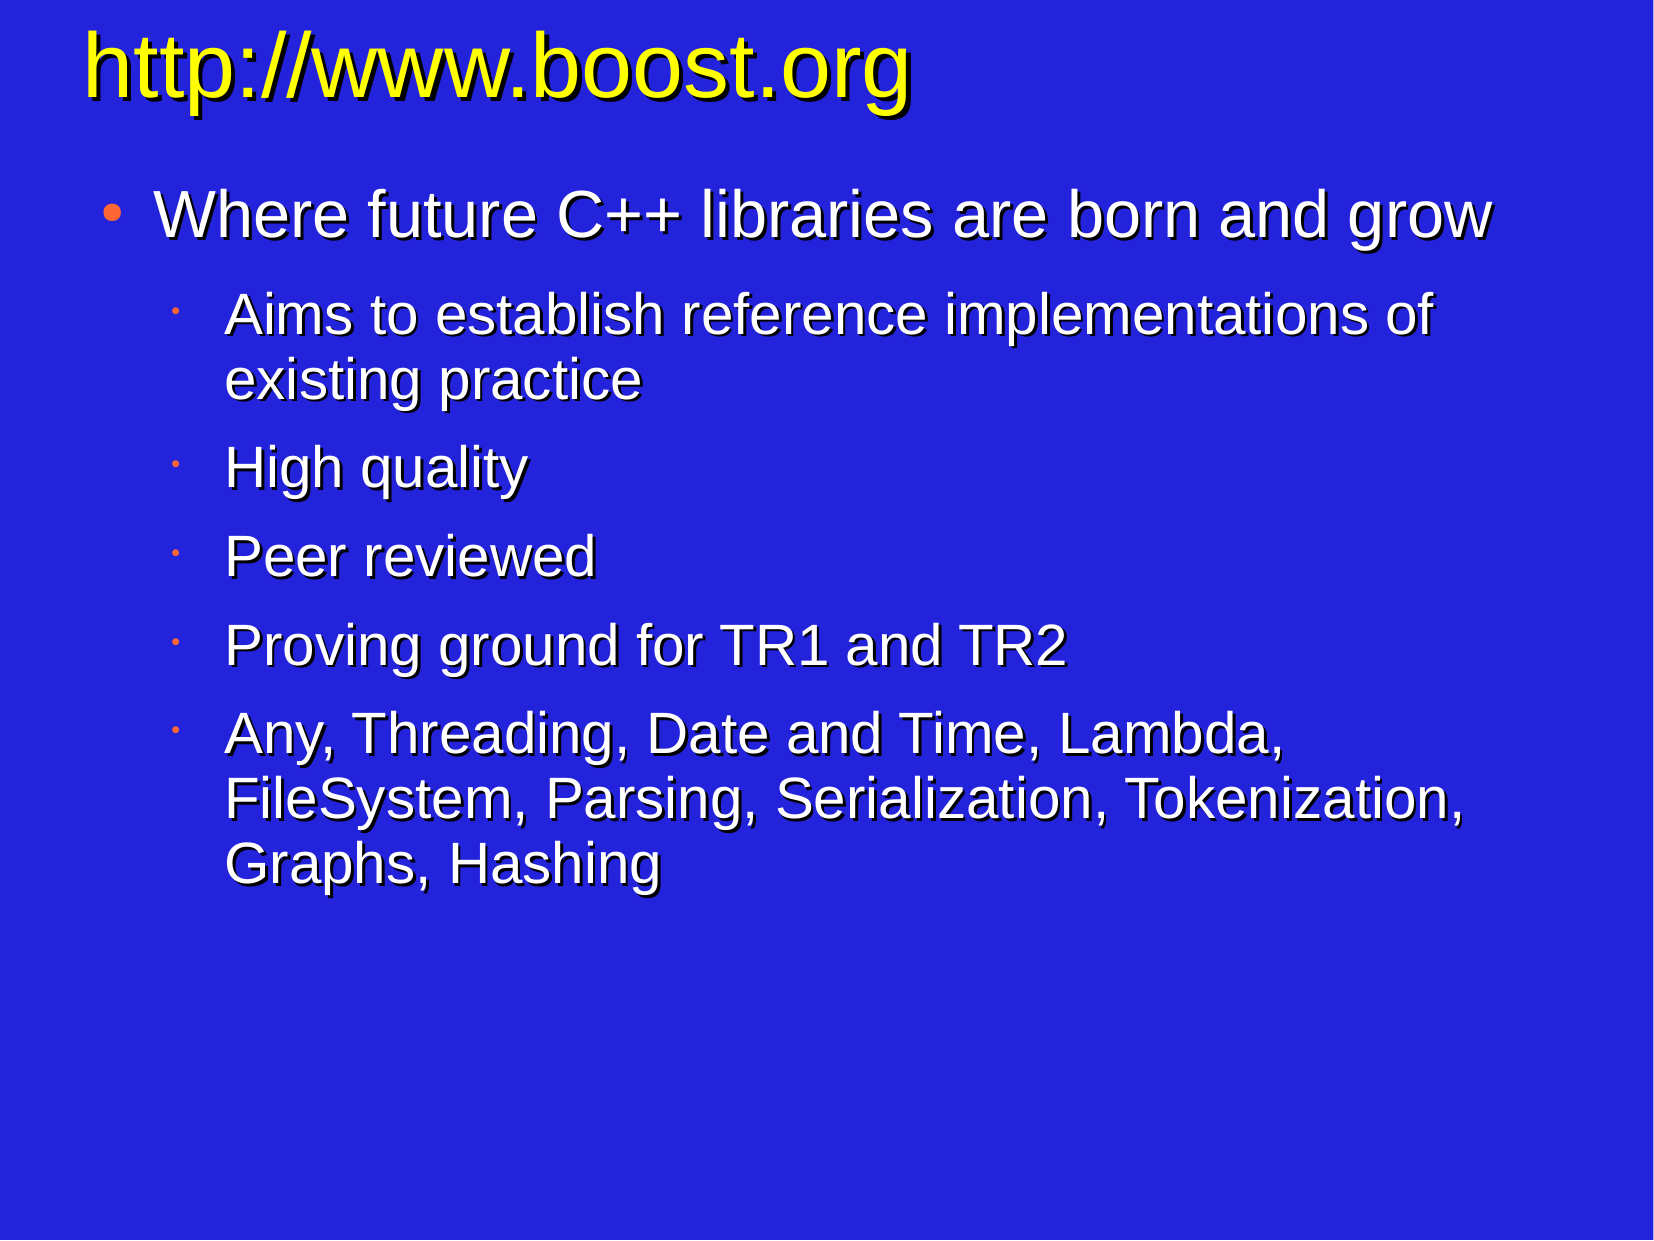

# http://www.boost.org
Where future C++ libraries are born and grow
Aims to establish reference implementations of existing practice
High quality
Peer reviewed
Proving ground for TR1 and TR2
Any, Threading, Date and Time, Lambda, FileSystem, Parsing, Serialization, Tokenization, Graphs, Hashing